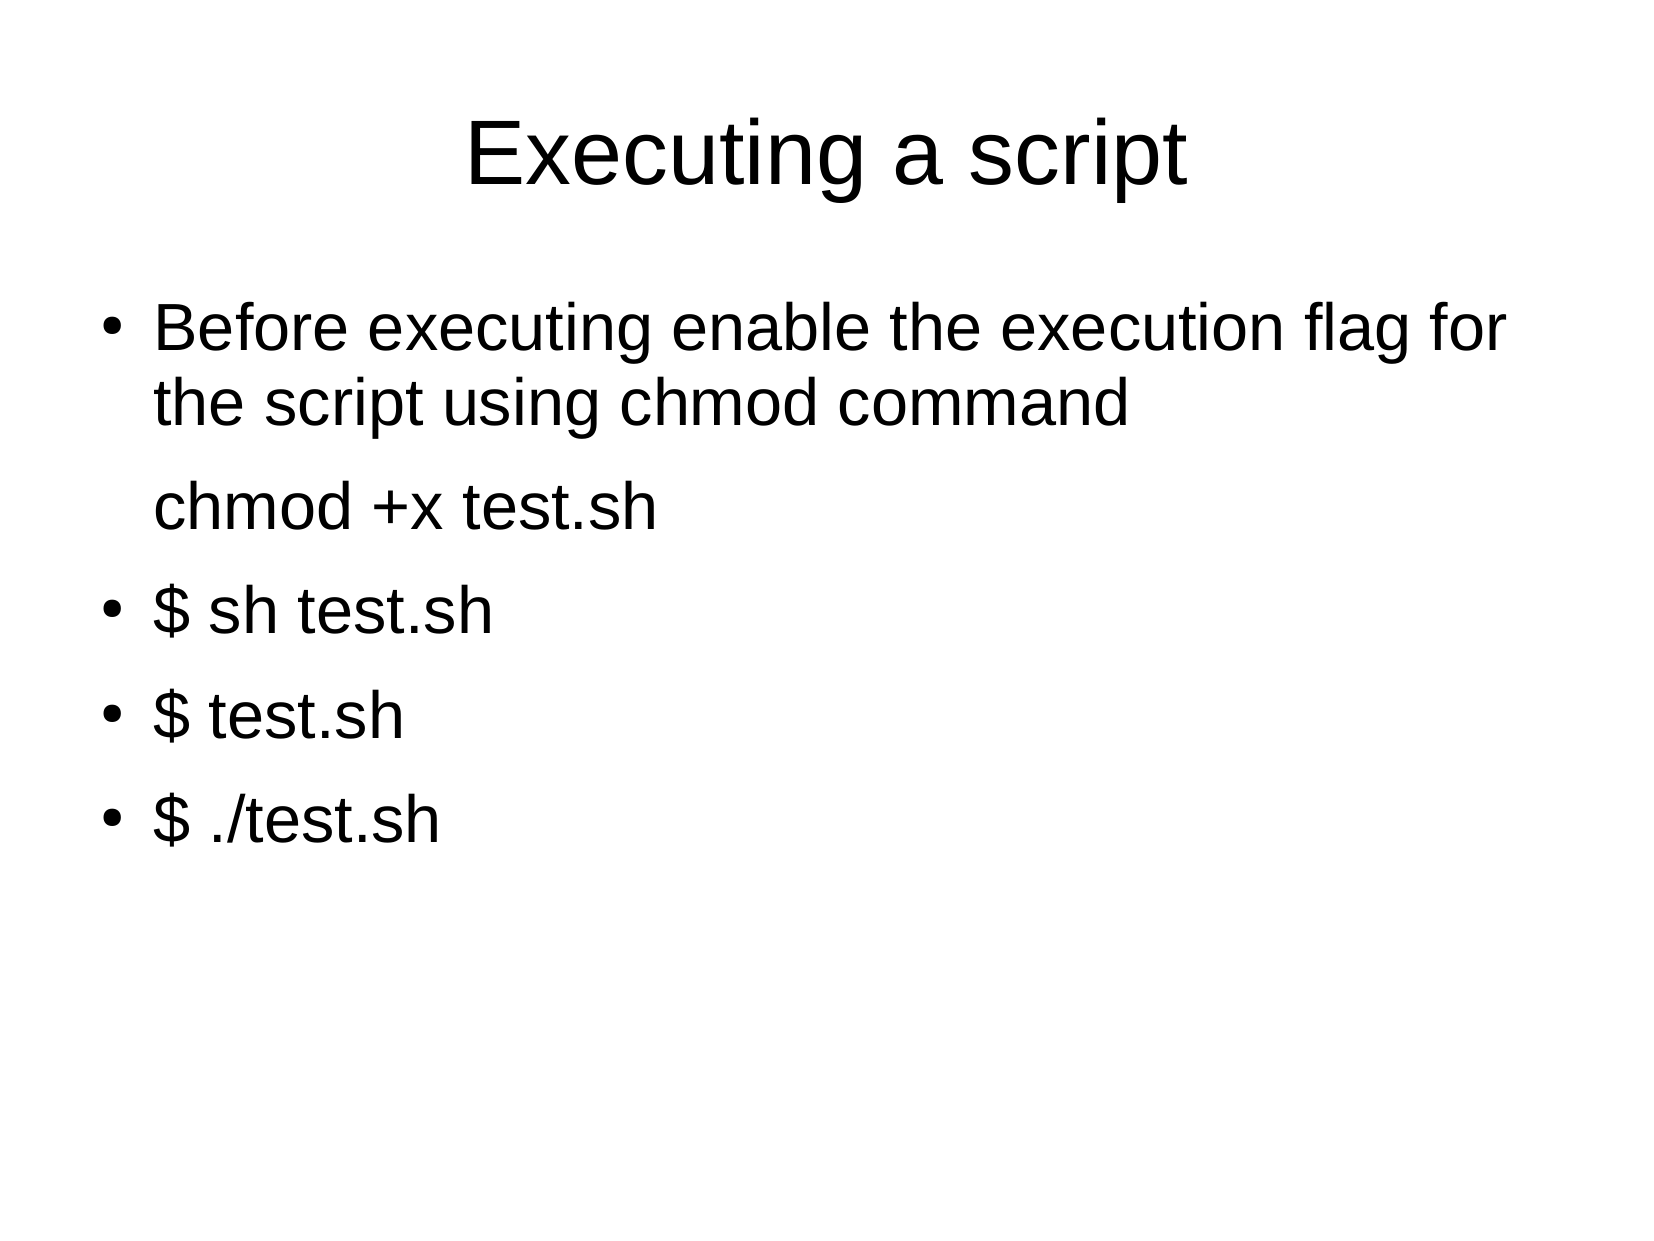

# Executing a script
Before executing enable the execution flag for the script using chmod command
chmod +x test.sh
$ sh test.sh
$ test.sh
$ ./test.sh